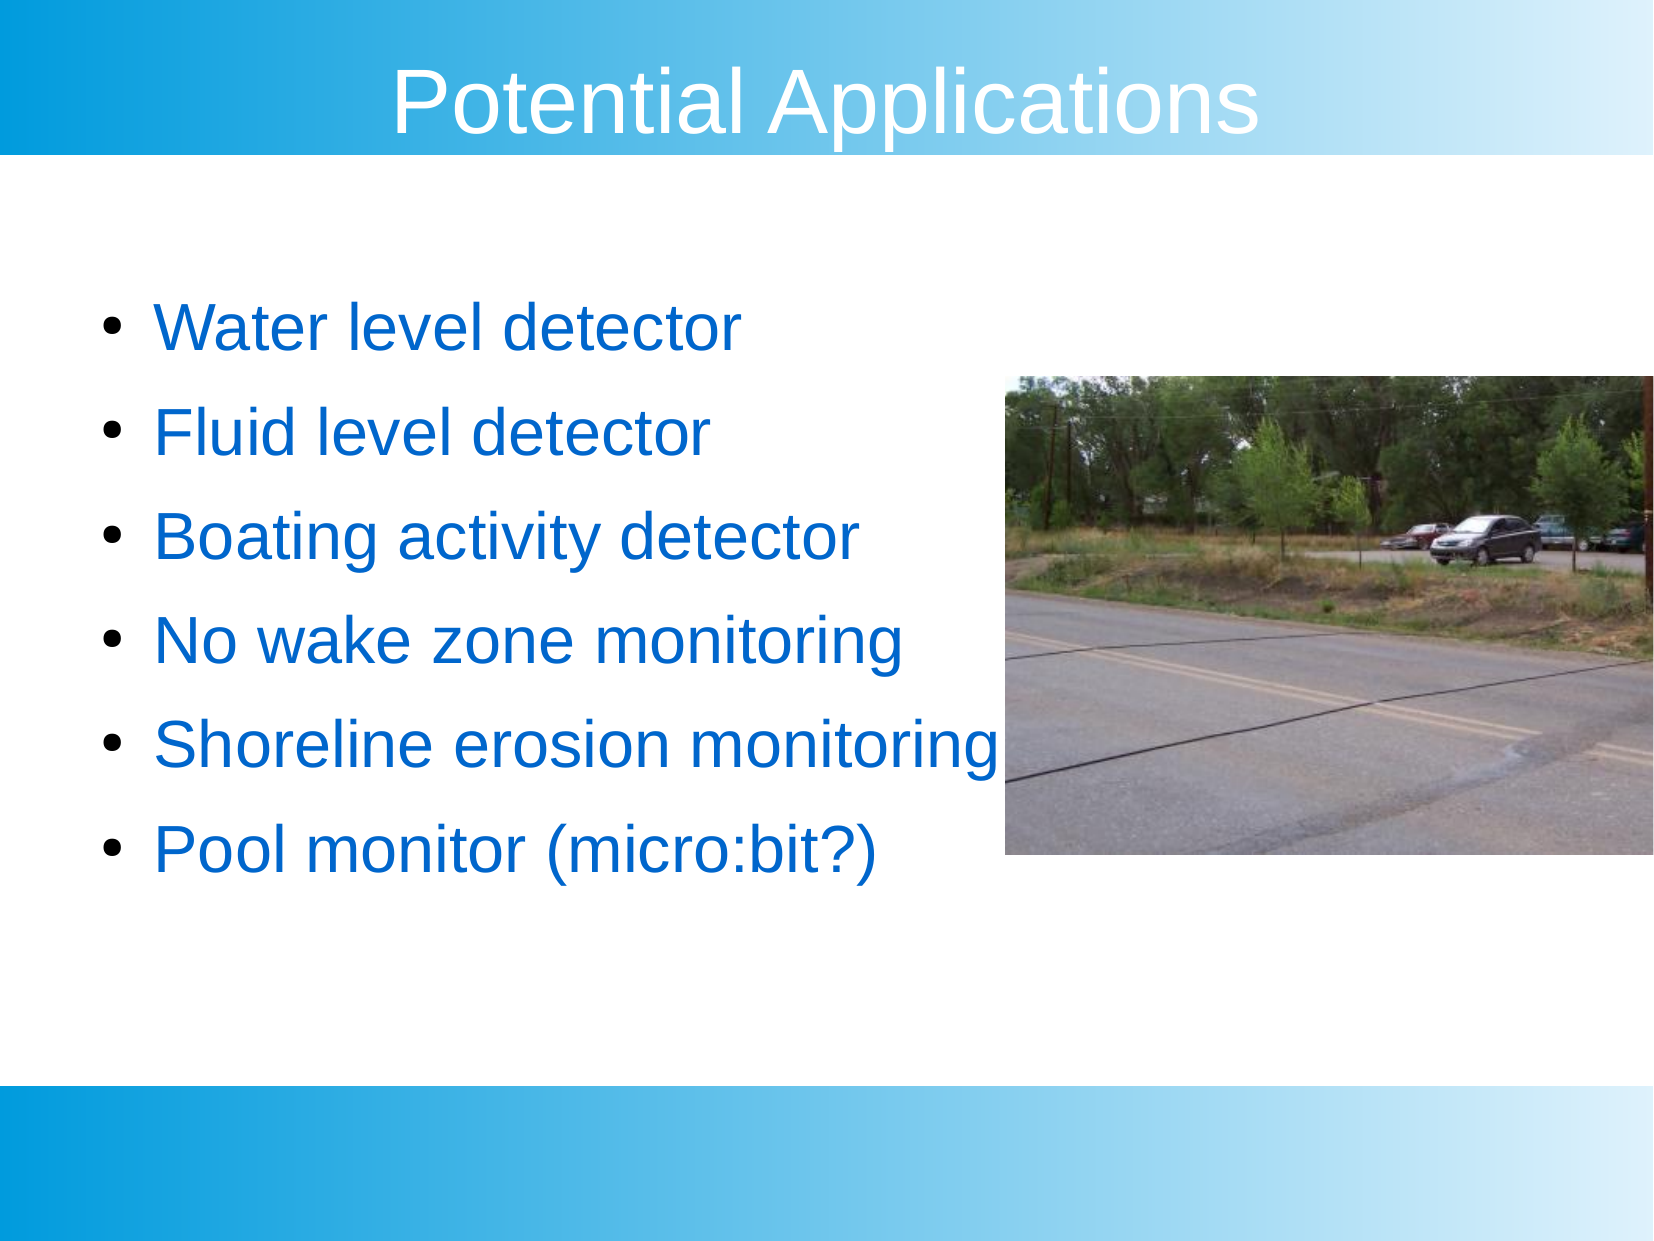

# Potential Applications
Water level detector
Fluid level detector
Boating activity detector
No wake zone monitoring
Shoreline erosion monitoring
Pool monitor (micro:bit?)